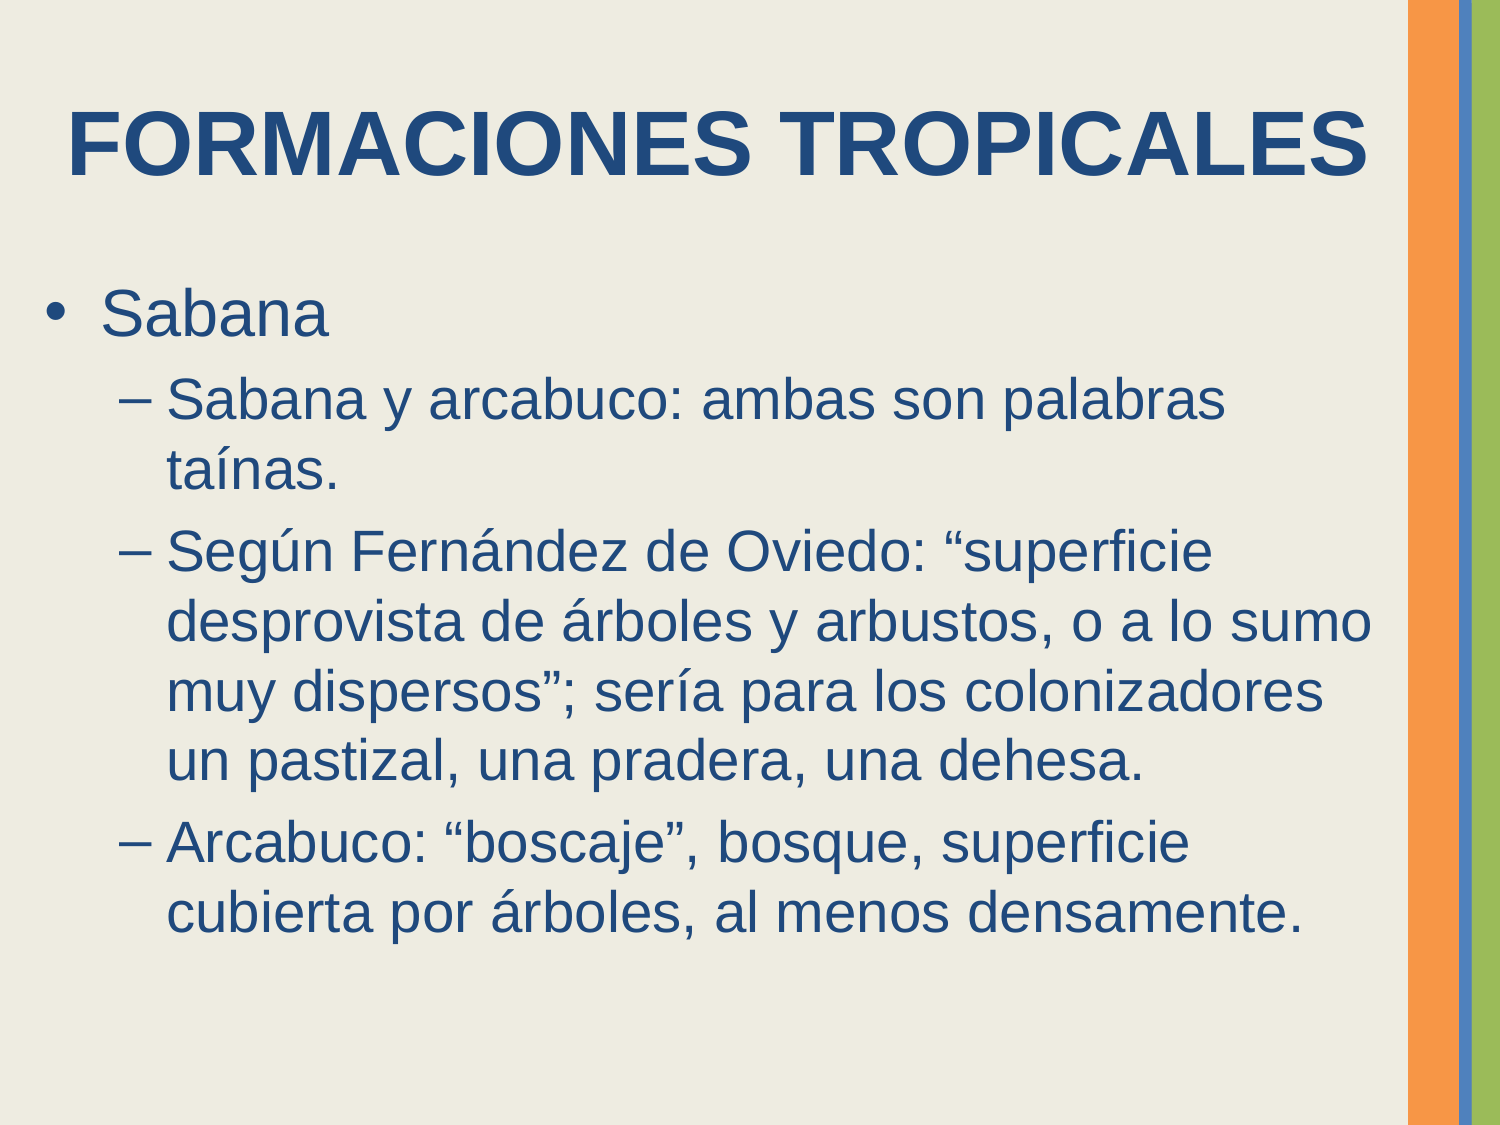

# Formaciones tropicales
Sabana
Sabana y arcabuco: ambas son palabras taínas.
Según Fernández de Oviedo: “superficie desprovista de árboles y arbustos, o a lo sumo muy dispersos”; sería para los colonizadores un pastizal, una pradera, una dehesa.
Arcabuco: “boscaje”, bosque, superficie cubierta por árboles, al menos densamente.